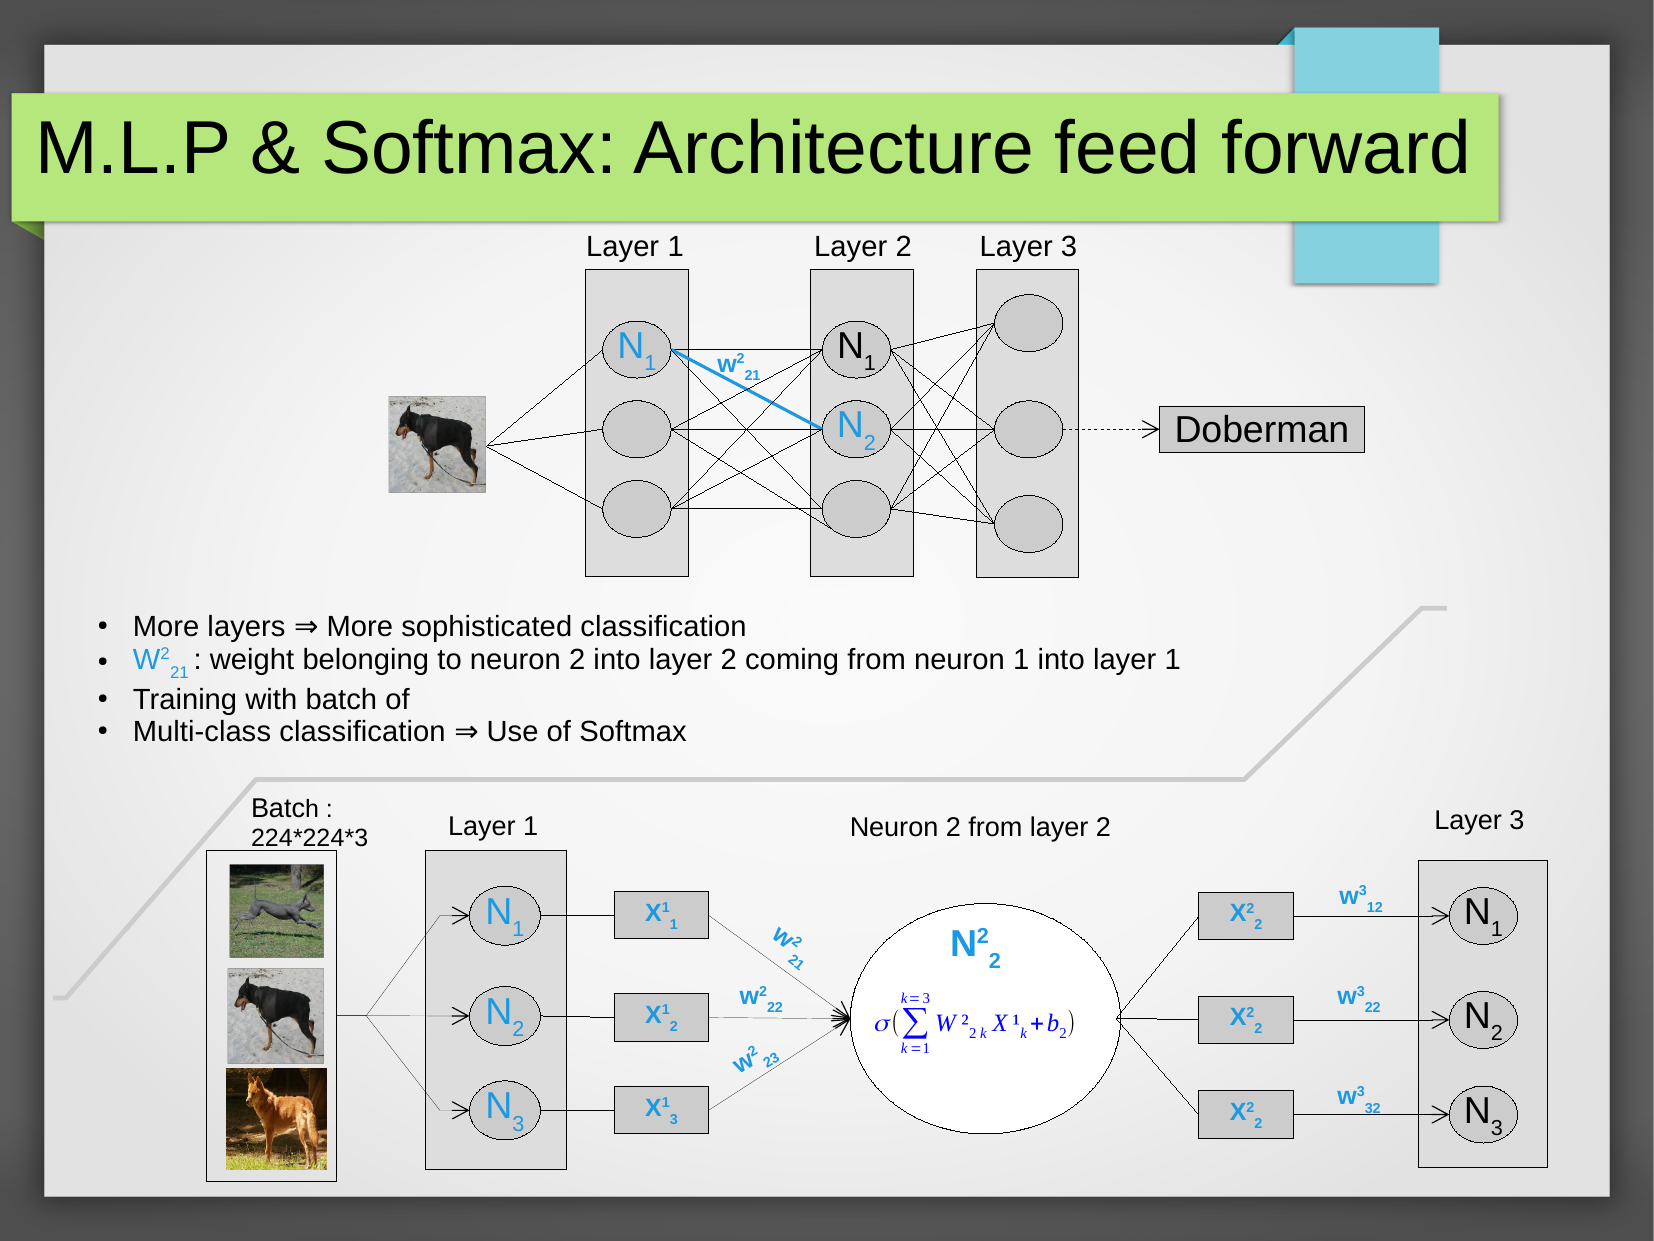

# M.L.P & Softmax: Architecture feed forward
Layer 1
Layer 2
Layer 3
N1
N1
w221
N2
Doberman
More layers ⇒ More sophisticated classification
W221 : weight belonging to neuron 2 into layer 2 coming from neuron 1 into layer 1
Training with batch of
Multi-class classification ⇒ Use of Softmax
Batch : 224*224*3
Layer 1
Neuron 2 from layer 2
Layer 3
 w312
N1
N1
X11
X22
 w221
N22
w322
w222
N2
N2
X12
X22
w223
w332
N3
N3
X13
X22